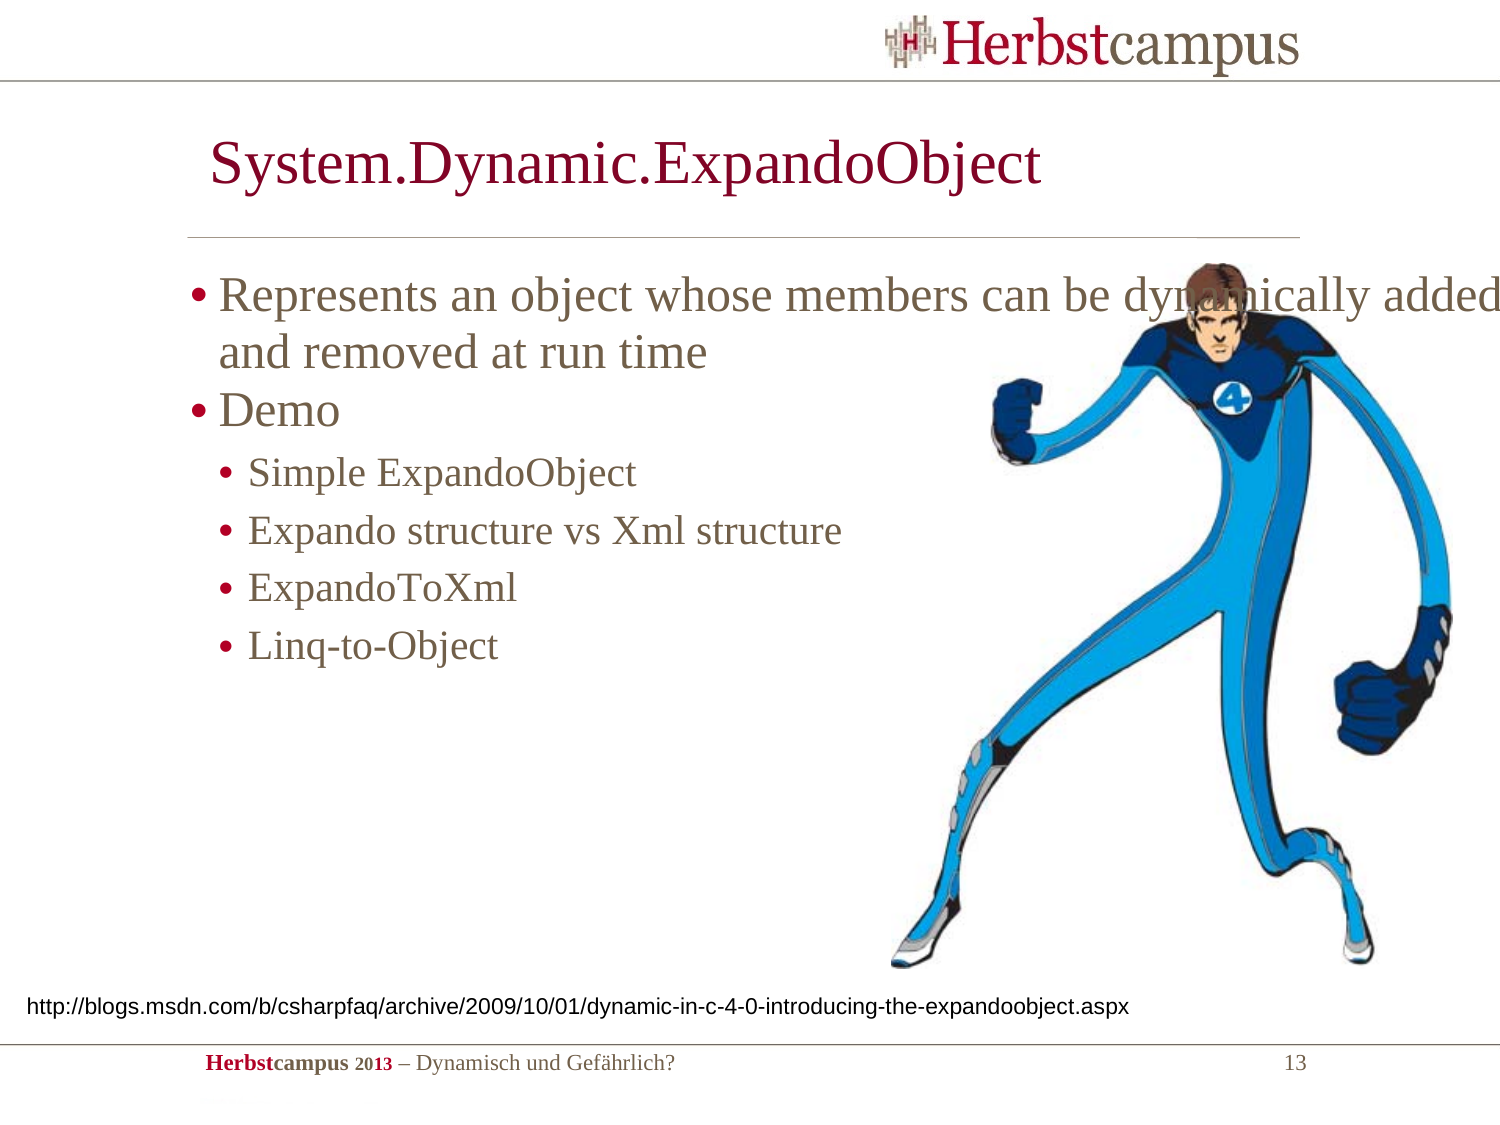

# System.Dynamic.ExpandoObject
Represents an object whose members can be dynamically added and removed at run time
Demo
Simple ExpandoObject
Expando structure vs Xml structure
ExpandoToXml
Linq-to-Object
http://blogs.msdn.com/b/csharpfaq/archive/2009/10/01/dynamic-in-c-4-0-introducing-the-expandoobject.aspx